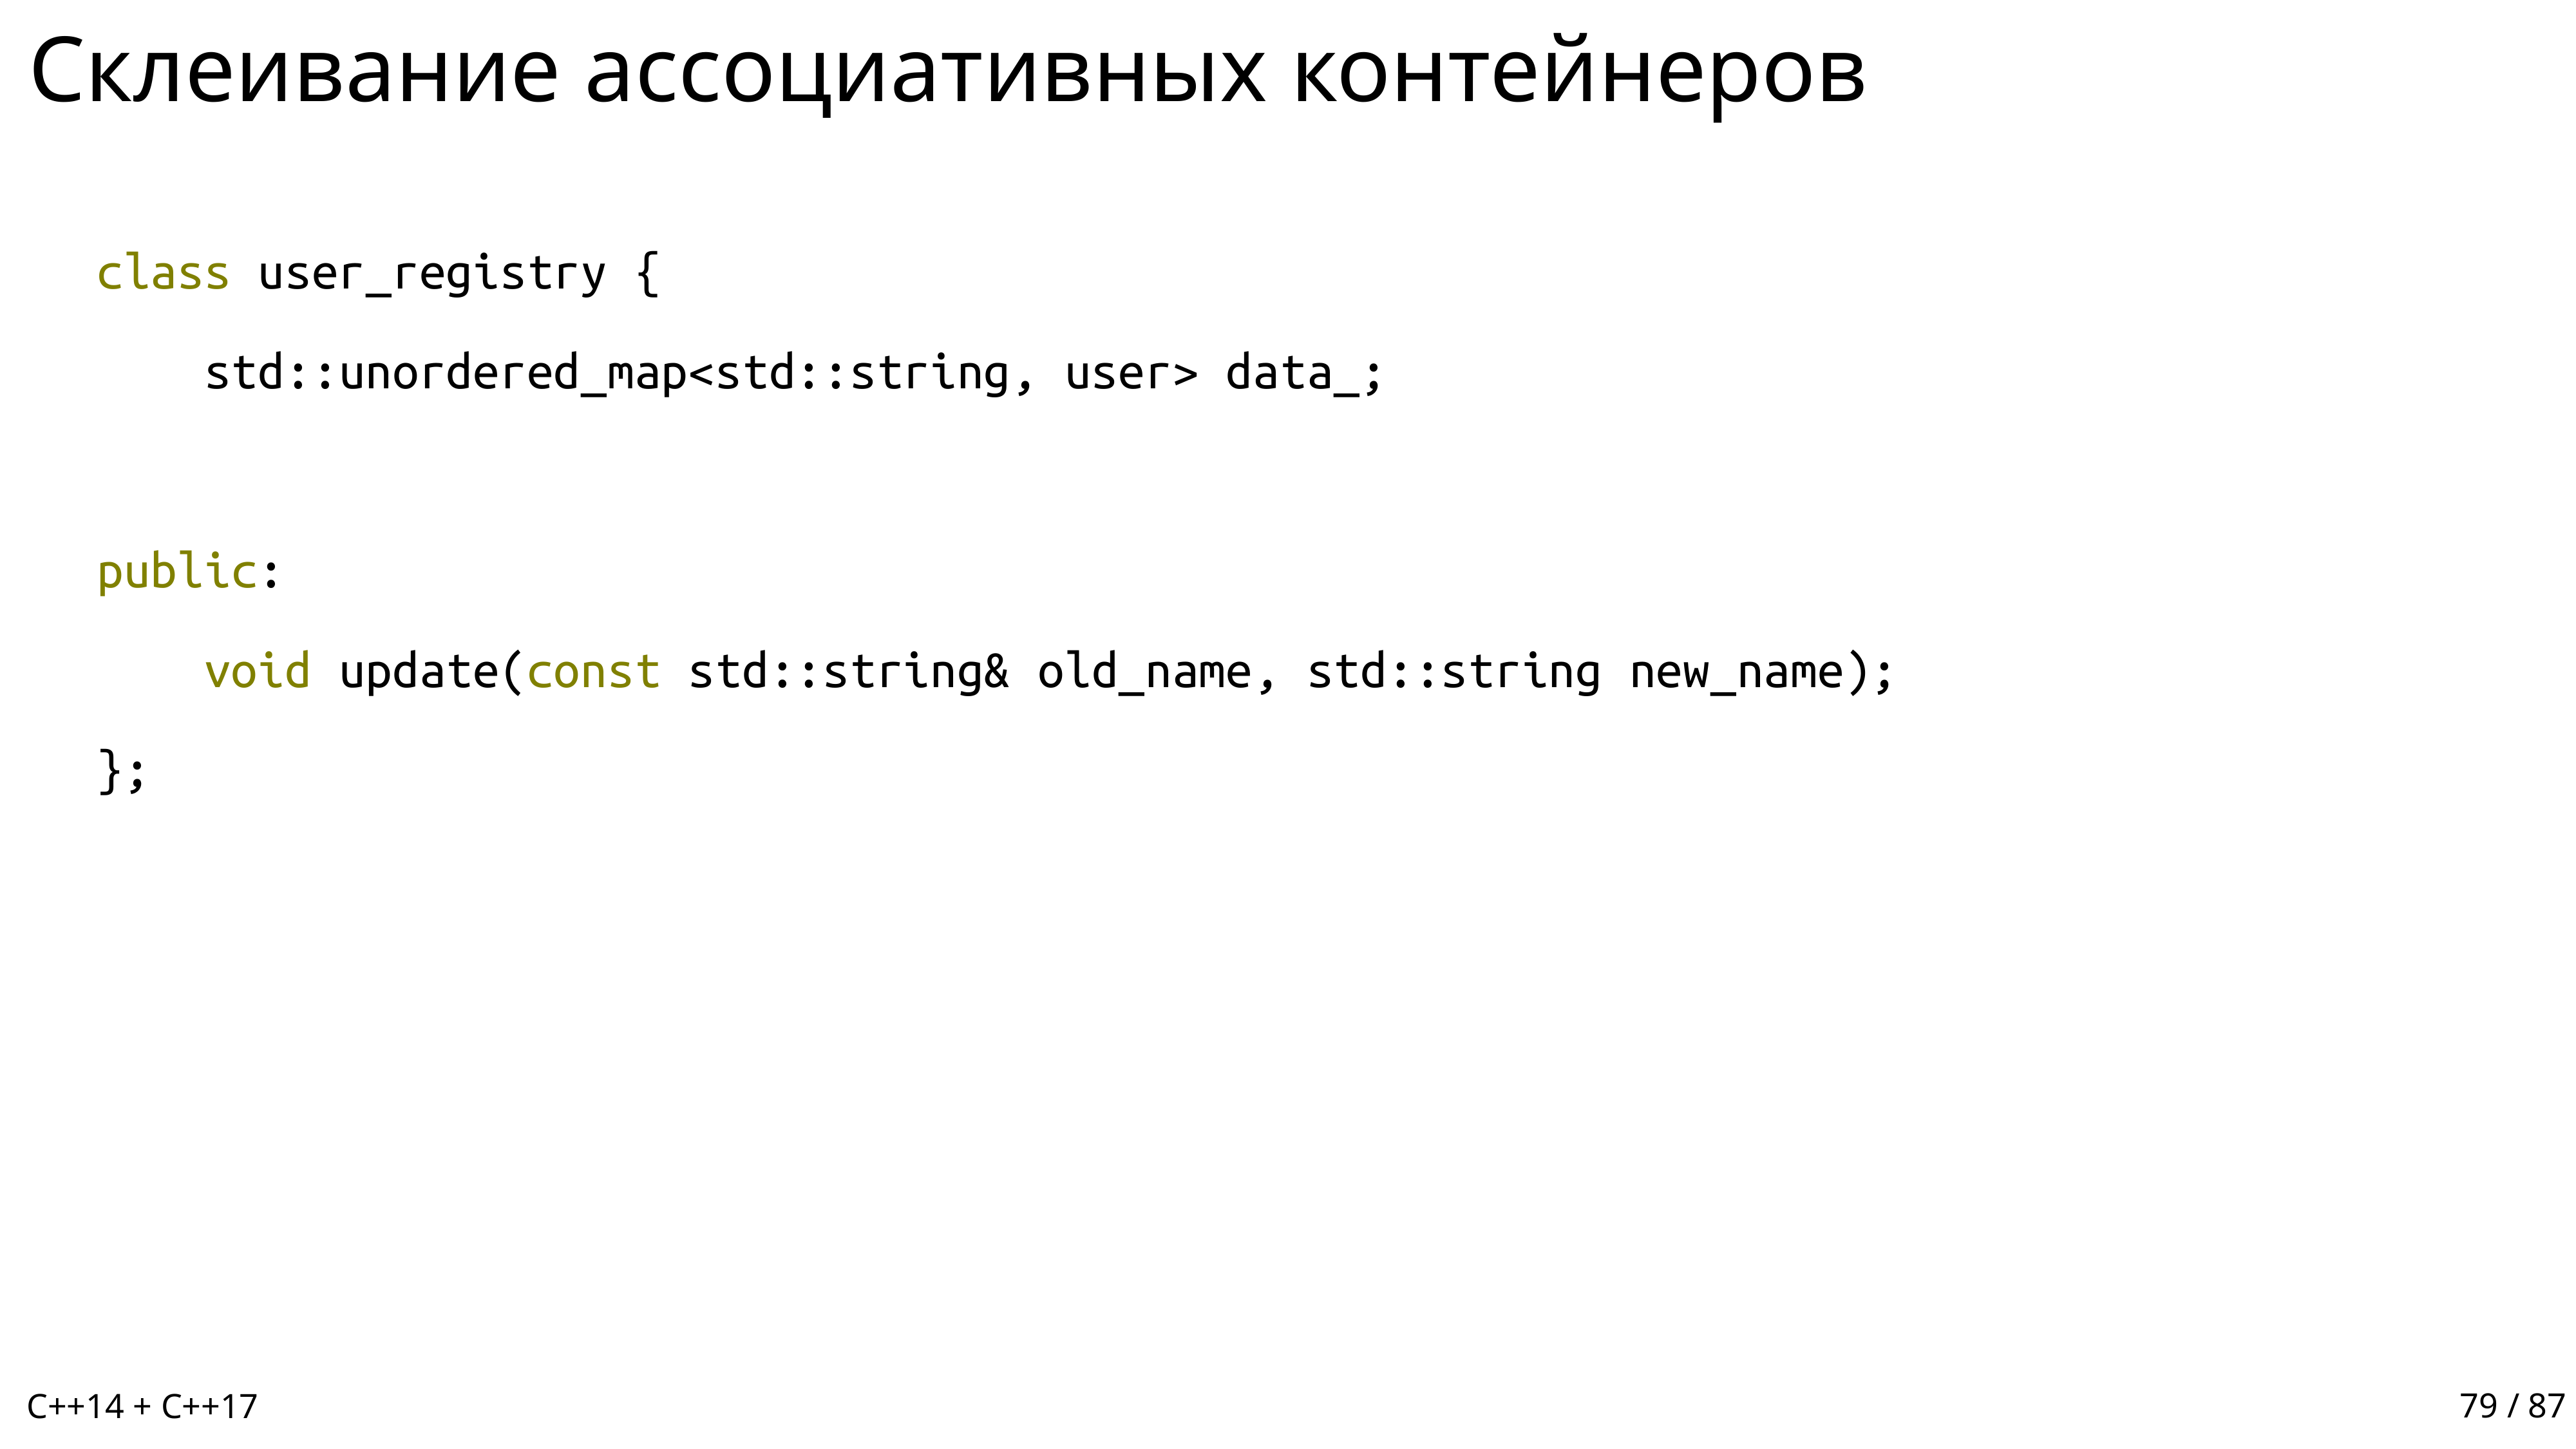

# Склеивание ассоциативных контейнеров
class user_registry {
 std::unordered_map<std::string, user> data_;
public:
 void update(const std::string& old_name, std::string new_name);
};
C++14 + C++17